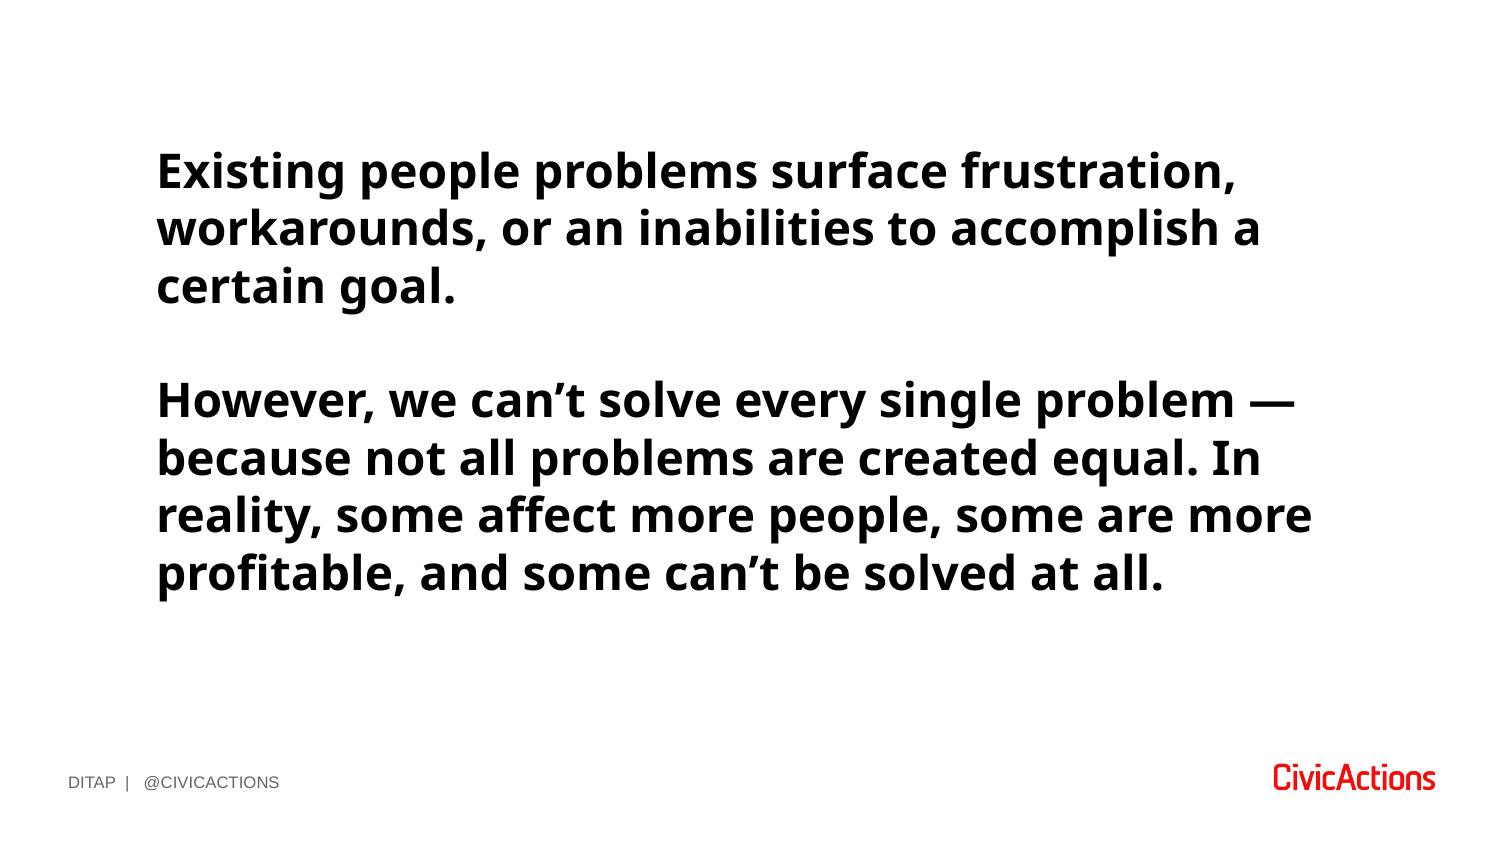

# Existing people problems surface frustration, workarounds, or an inabilities to accomplish a certain goal.
However, we can’t solve every single problem — because not all problems are created equal. In reality, some affect more people, some are more profitable, and some can’t be solved at all.